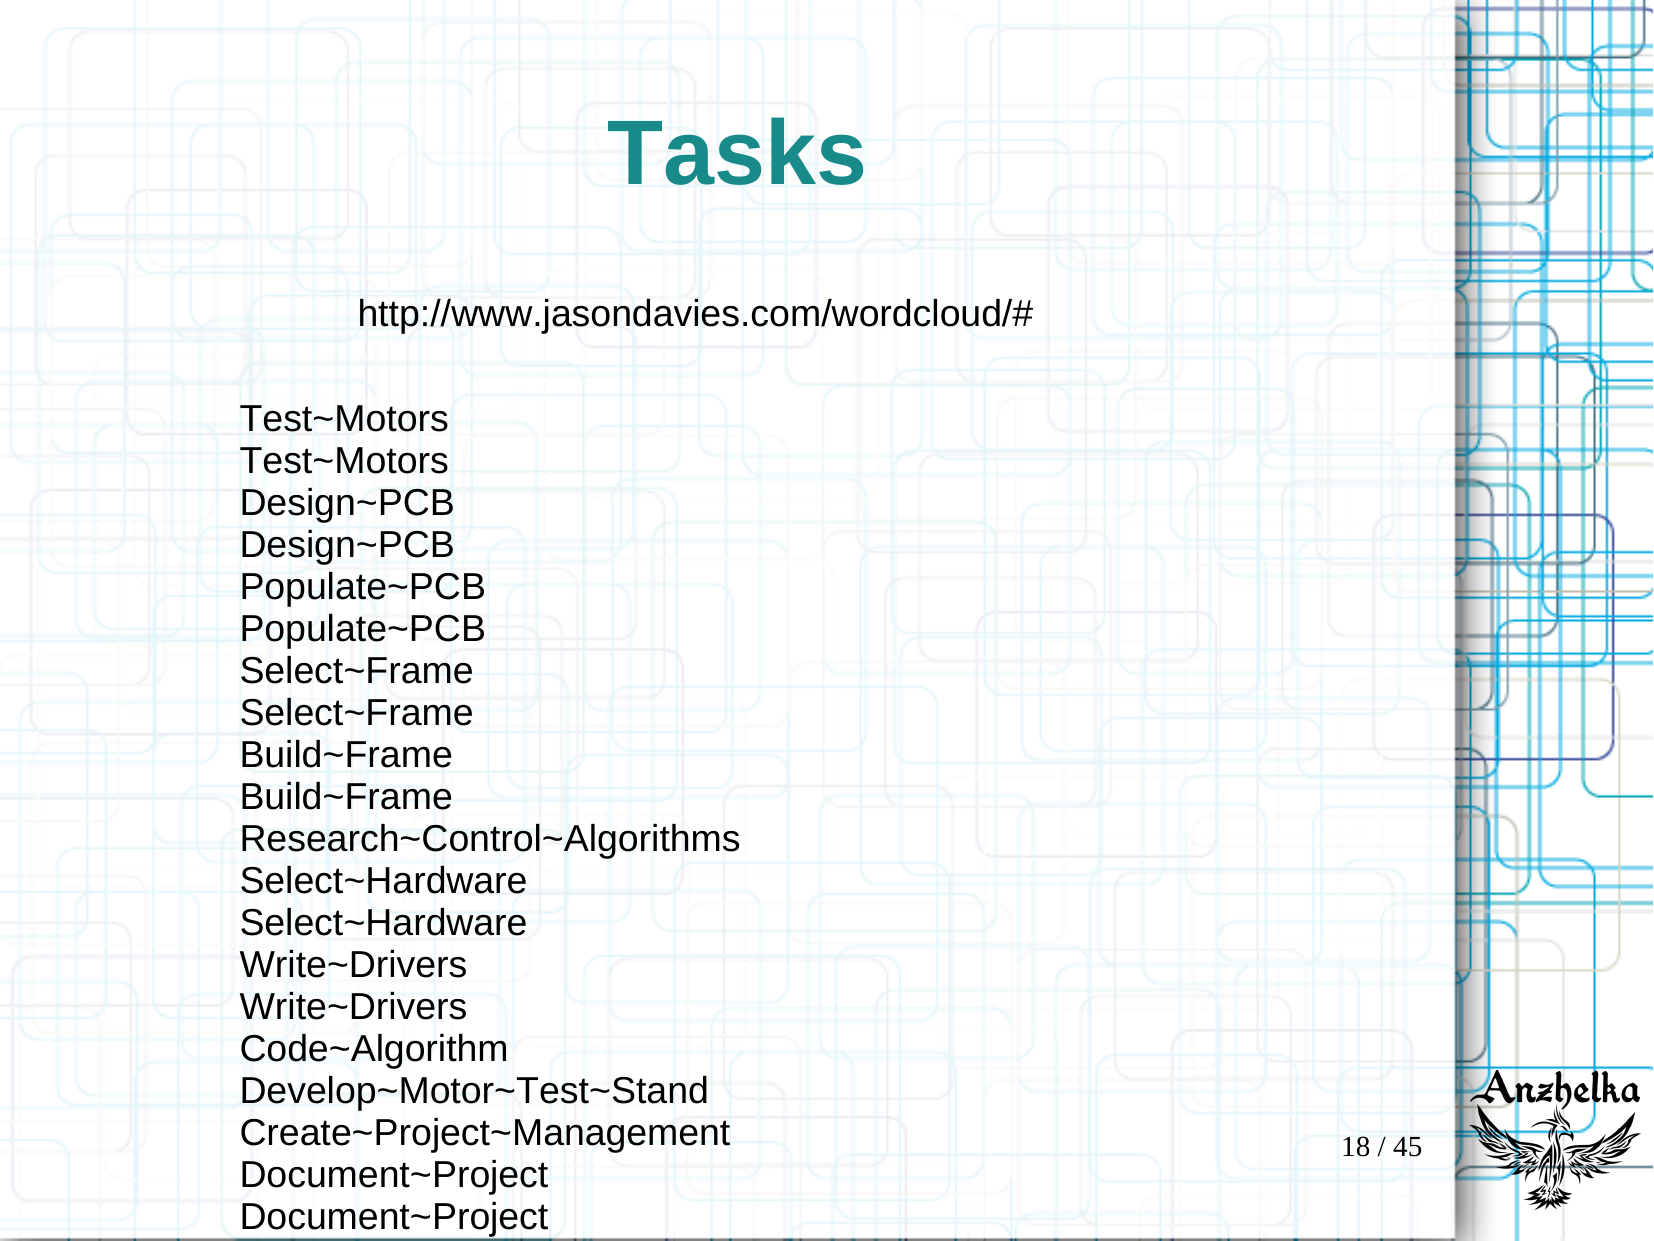

# Tasks
http://www.jasondavies.com/wordcloud/#
Test~Motors
Test~Motors
Design~PCB
Design~PCB
Populate~PCB
Populate~PCB
Select~Frame
Select~Frame
Build~Frame
Build~Frame
Research~Control~Algorithms
Select~Hardware
Select~Hardware
Write~Drivers
Write~Drivers
Code~Algorithm
Develop~Motor~Test~Stand
Create~Project~Management
Document~Project
Document~Project
Anzhelka
Anzhelka
Anzhelka
Anzhelka
Anzhelka
18